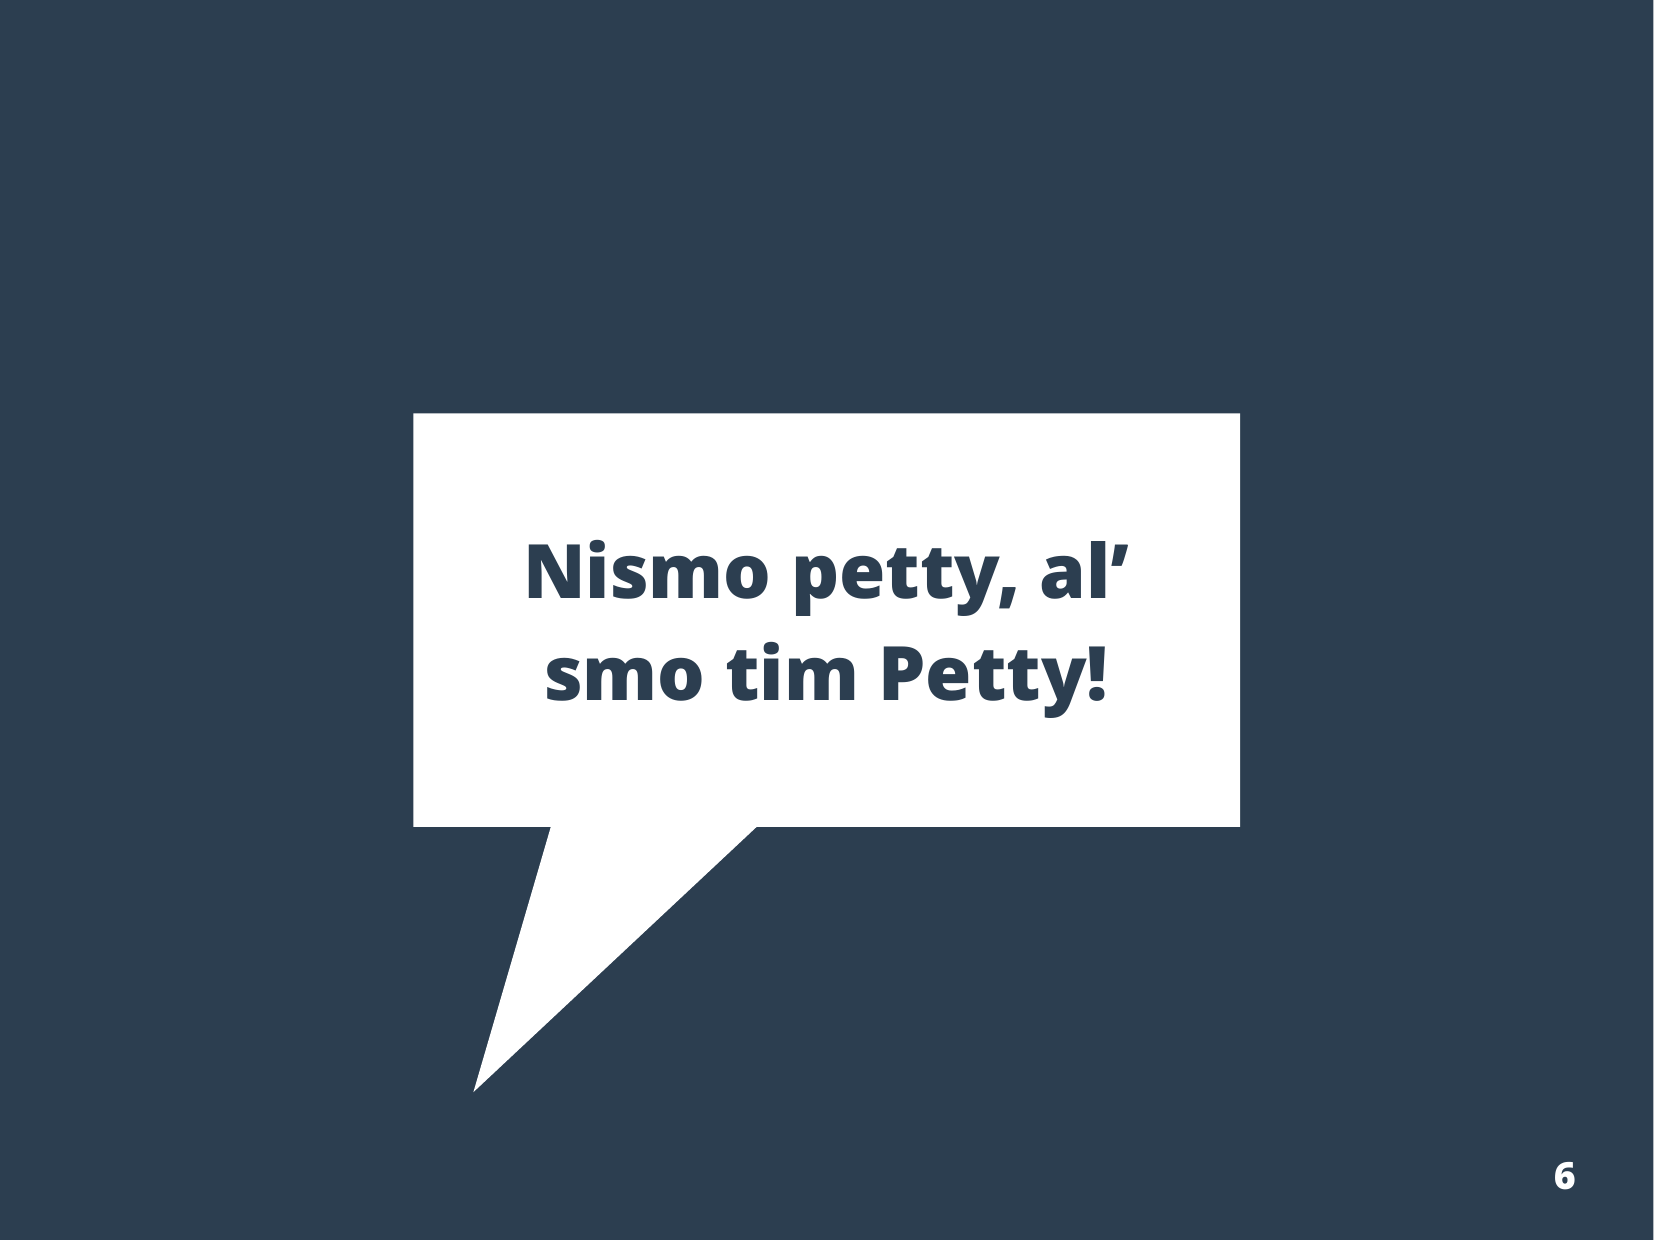

# Nismo petty, al’ smo tim Petty!
6